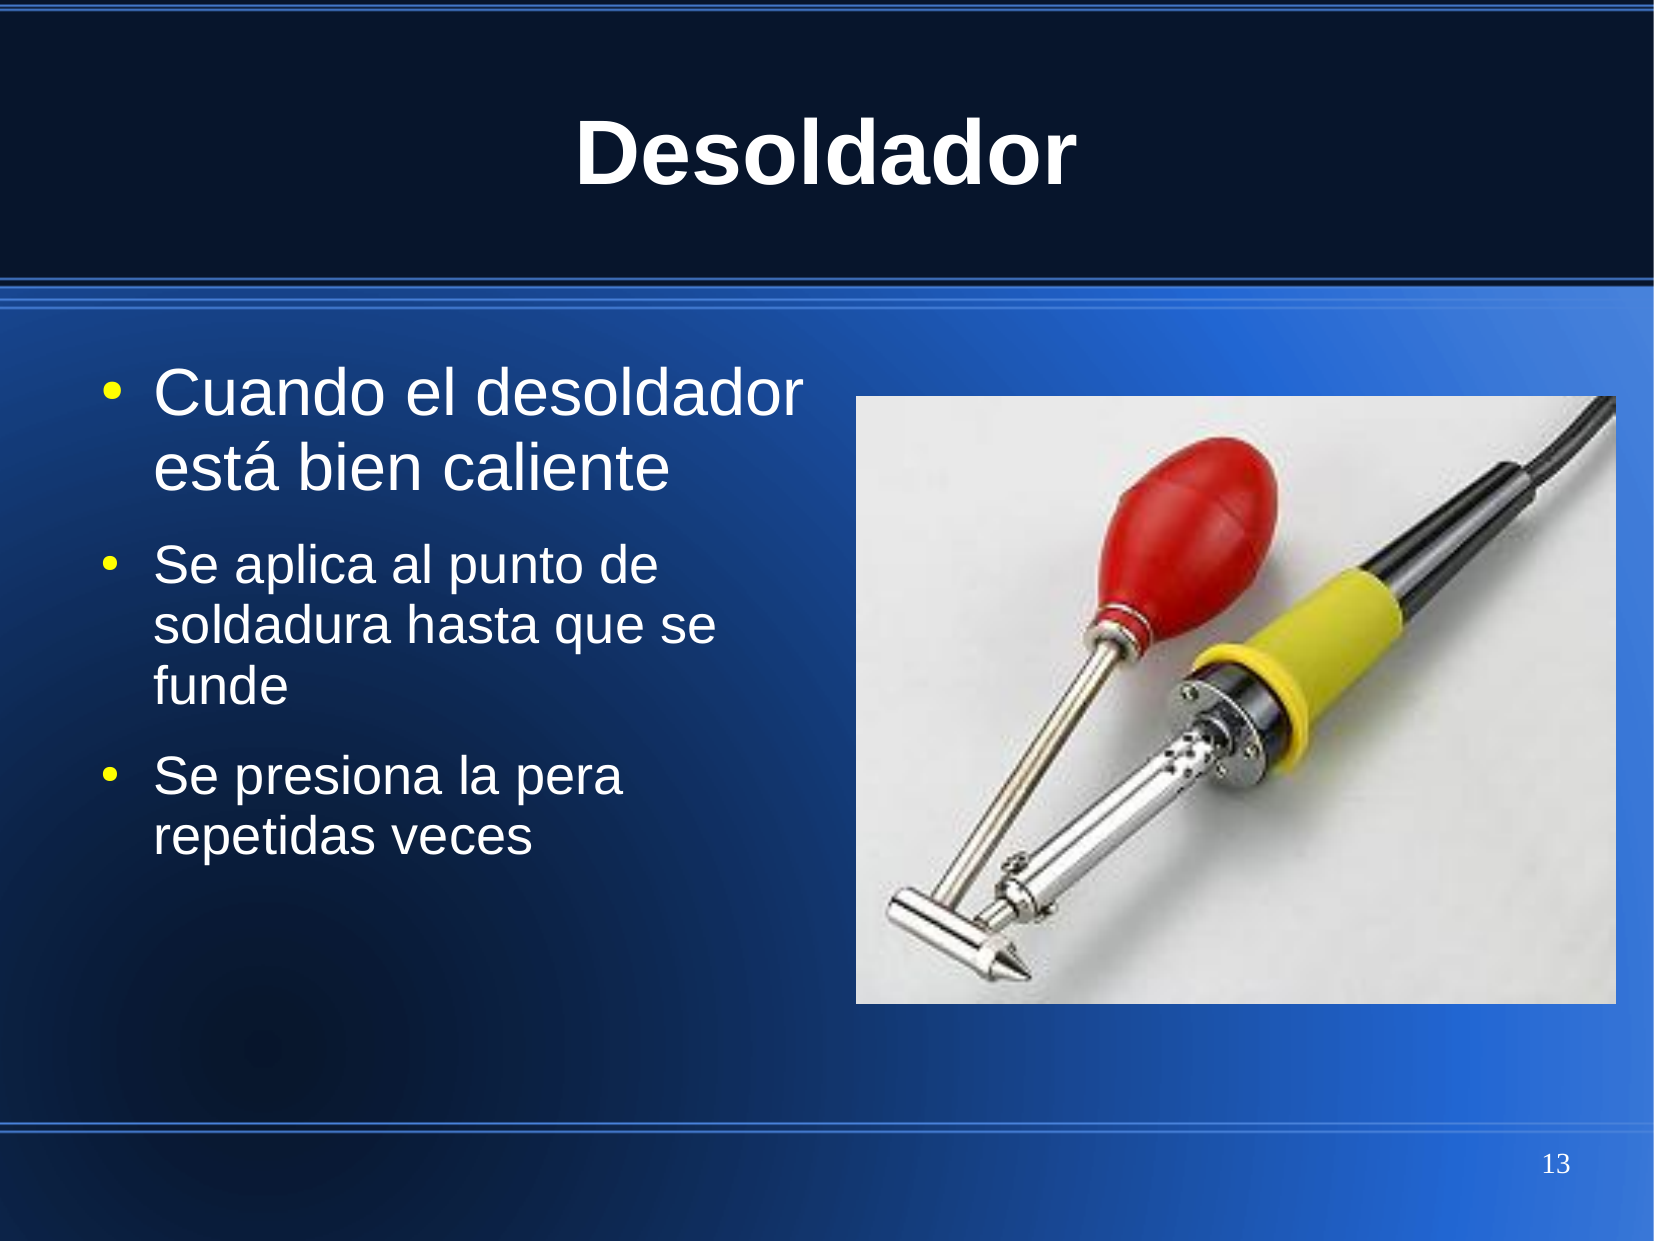

# Desoldador
Cuando el desoldador está bien caliente
Se aplica al punto de soldadura hasta que se funde
Se presiona la pera repetidas veces
13